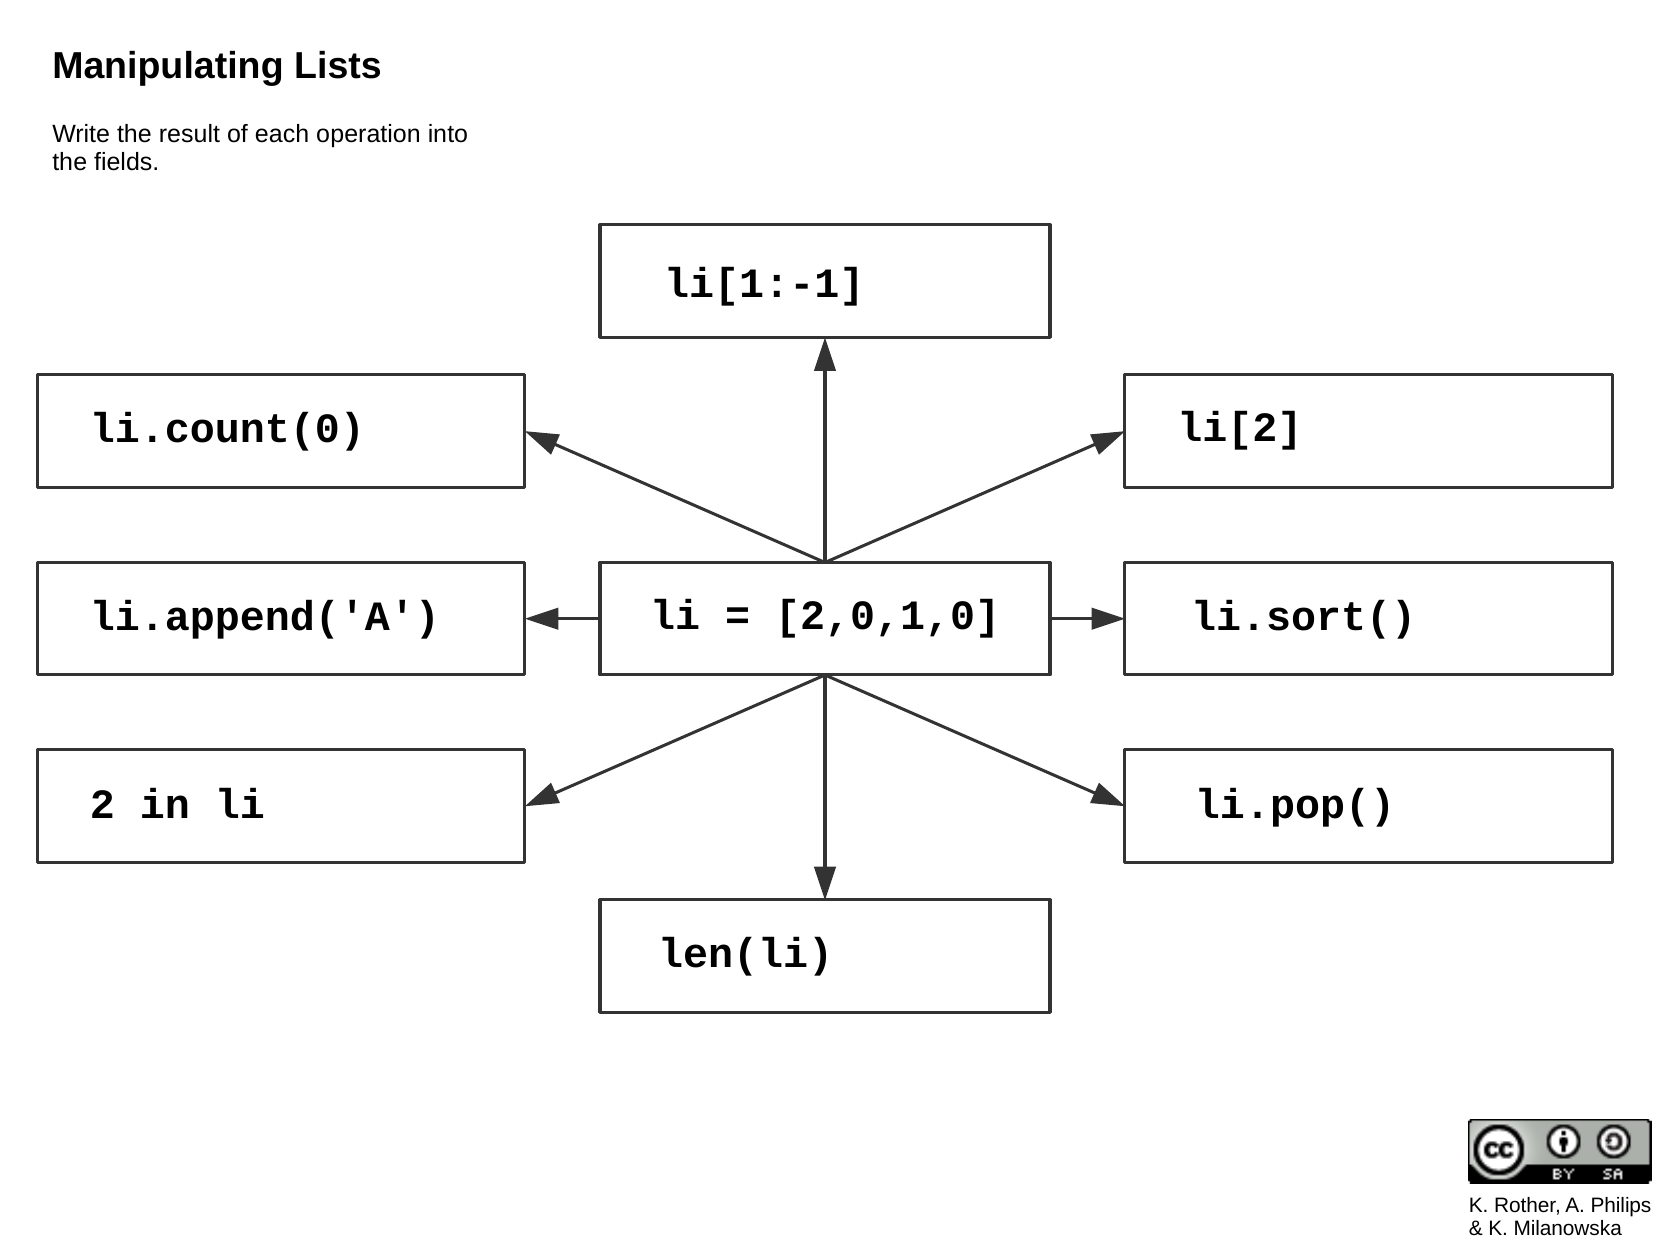

Manipulating Lists
Write the result of each operation into
the fields.
li[1:-1]
li[2]
li.count(0)
li = [2,0,1,0]
li.append('A')
li.sort()
2 in li
li.pop()
len(li)